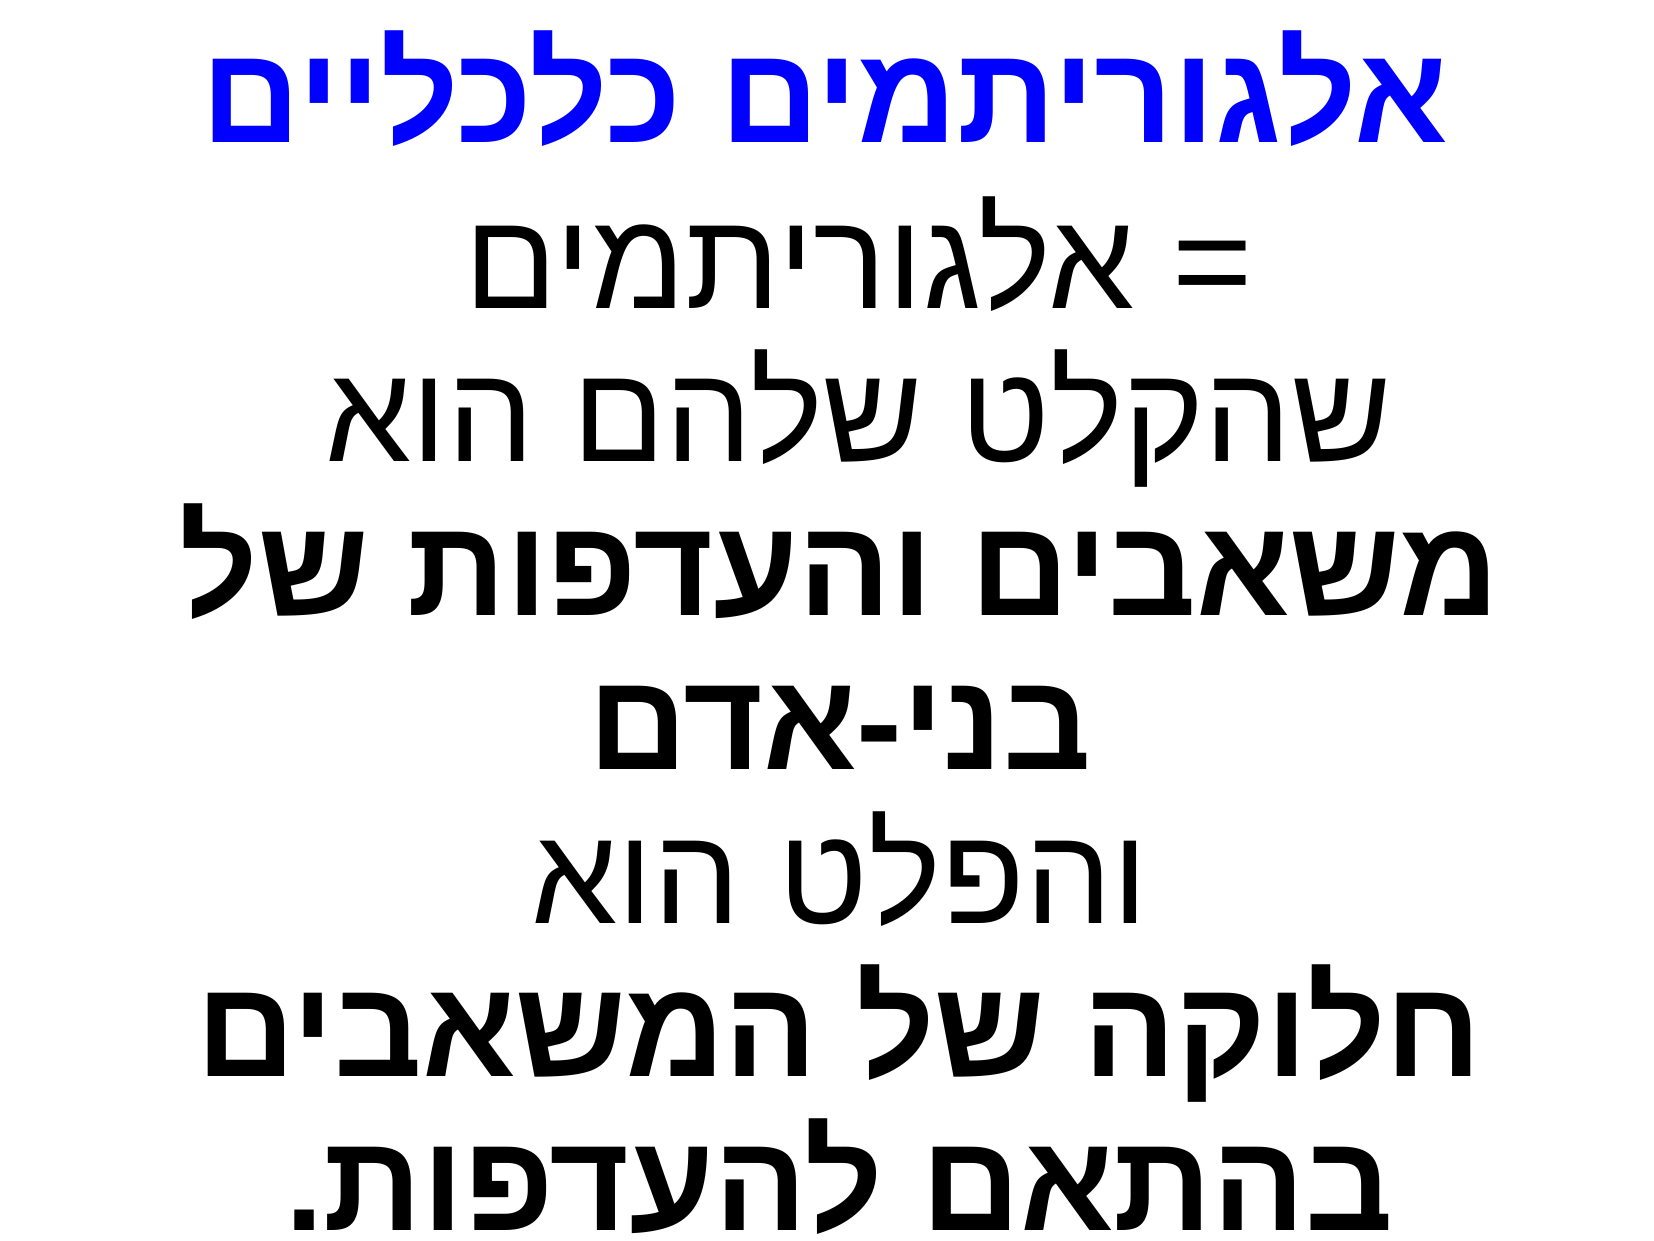

# אלגוריתמים כלכליים
= אלגוריתמים
שהקלט שלהם הוא
משאבים והעדפות של בני-אדם
והפלט הוא
חלוקה של המשאבים בהתאם להעדפות.